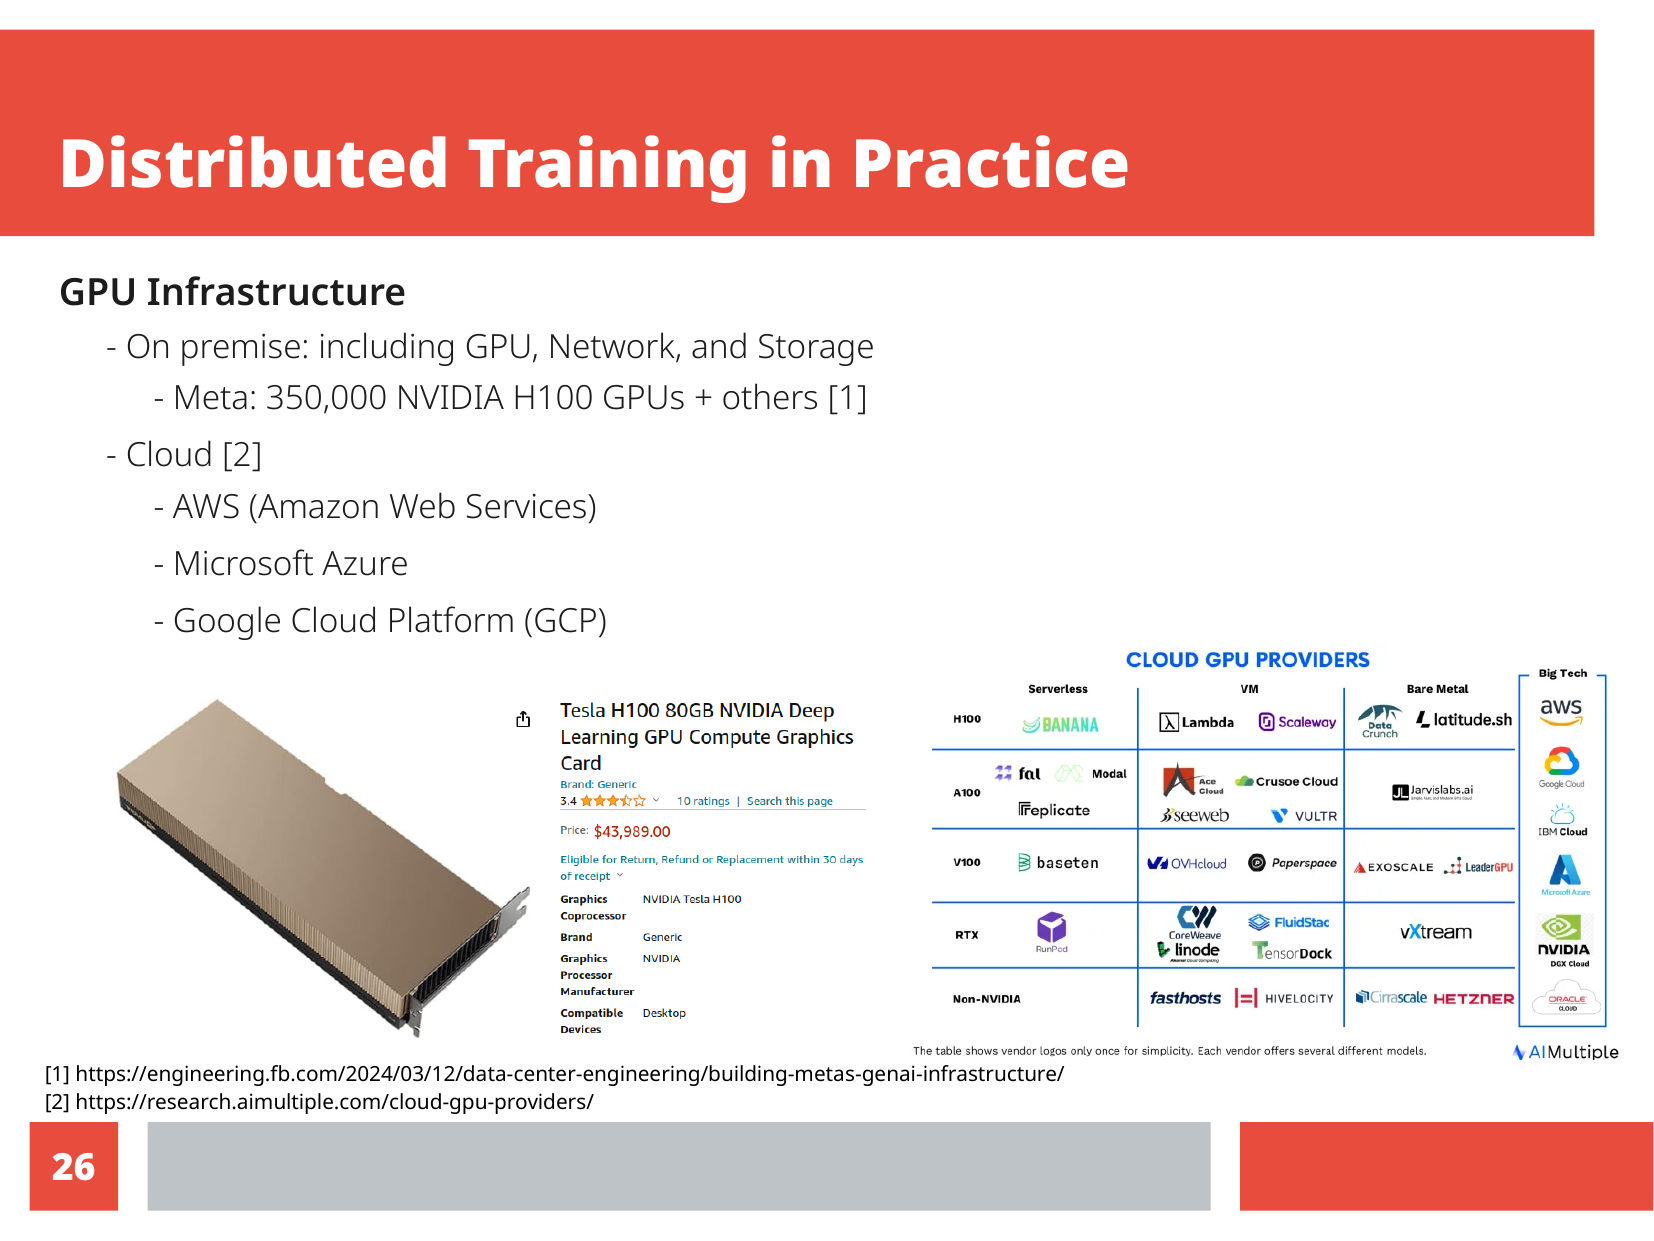

# Distributed Training in Practice
GPU Infrastructure
- On premise: including GPU, Network, and Storage
- Meta: 350,000 NVIDIA H100 GPUs + others [1]
- Cloud [2]
- AWS (Amazon Web Services)
- Microsoft Azure
- Google Cloud Platform (GCP)
[1] https://engineering.fb.com/2024/03/12/data-center-engineering/building-metas-genai-infrastructure/
[2] https://research.aimultiple.com/cloud-gpu-providers/
26